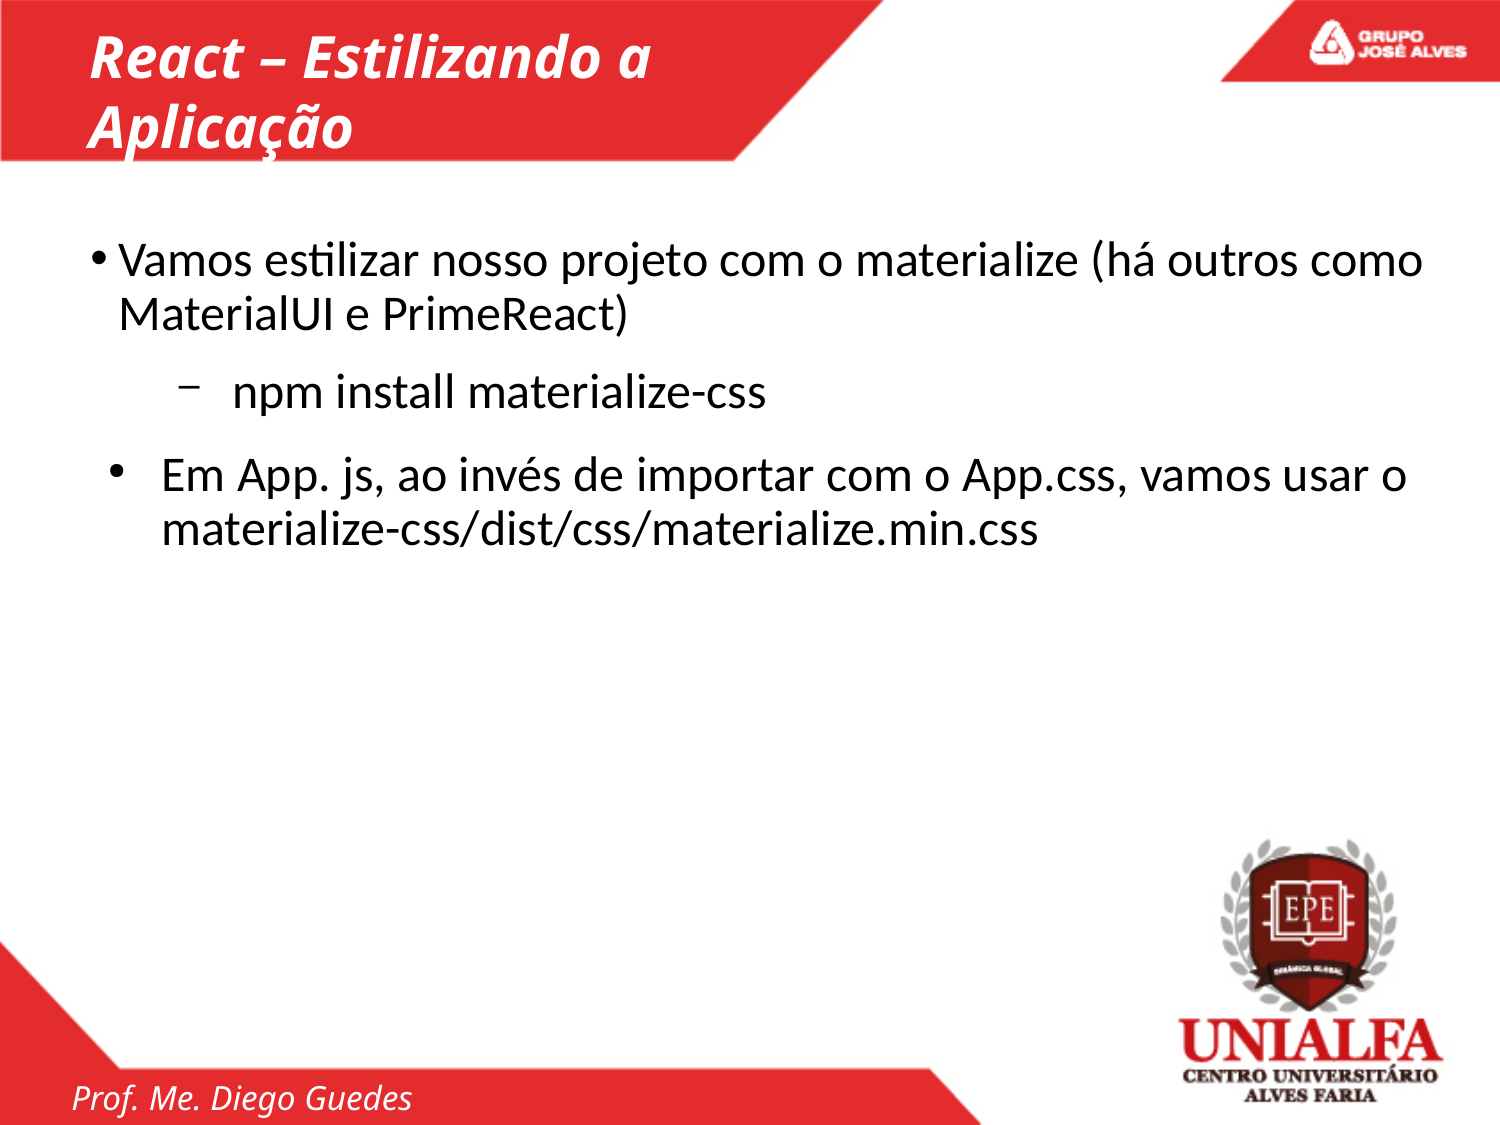

React – Estilizando a Aplicação
# Vamos estilizar nosso projeto com o materialize (há outros como MaterialUI e PrimeReact)
npm install materialize-css
Em App. js, ao invés de importar com o App.css, vamos usar o materialize-css/dist/css/materialize.min.css
Prof. Me. Diego Guedes